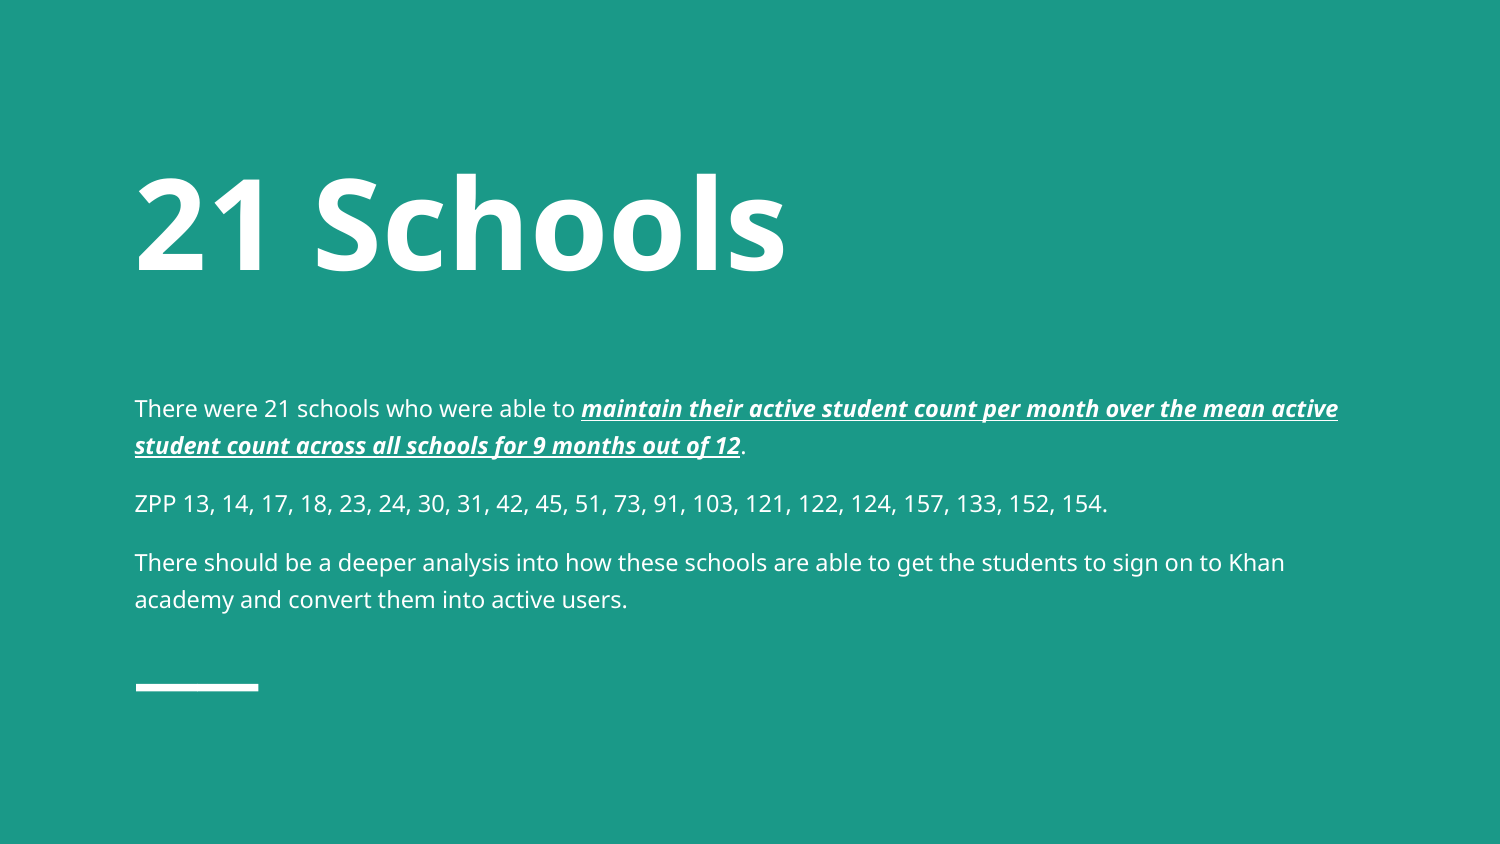

# 21 Schools
There were 21 schools who were able to maintain their active student count per month over the mean active student count across all schools for 9 months out of 12.
ZPP 13, 14, 17, 18, 23, 24, 30, 31, 42, 45, 51, 73, 91, 103, 121, 122, 124, 157, 133, 152, 154.
There should be a deeper analysis into how these schools are able to get the students to sign on to Khan academy and convert them into active users.